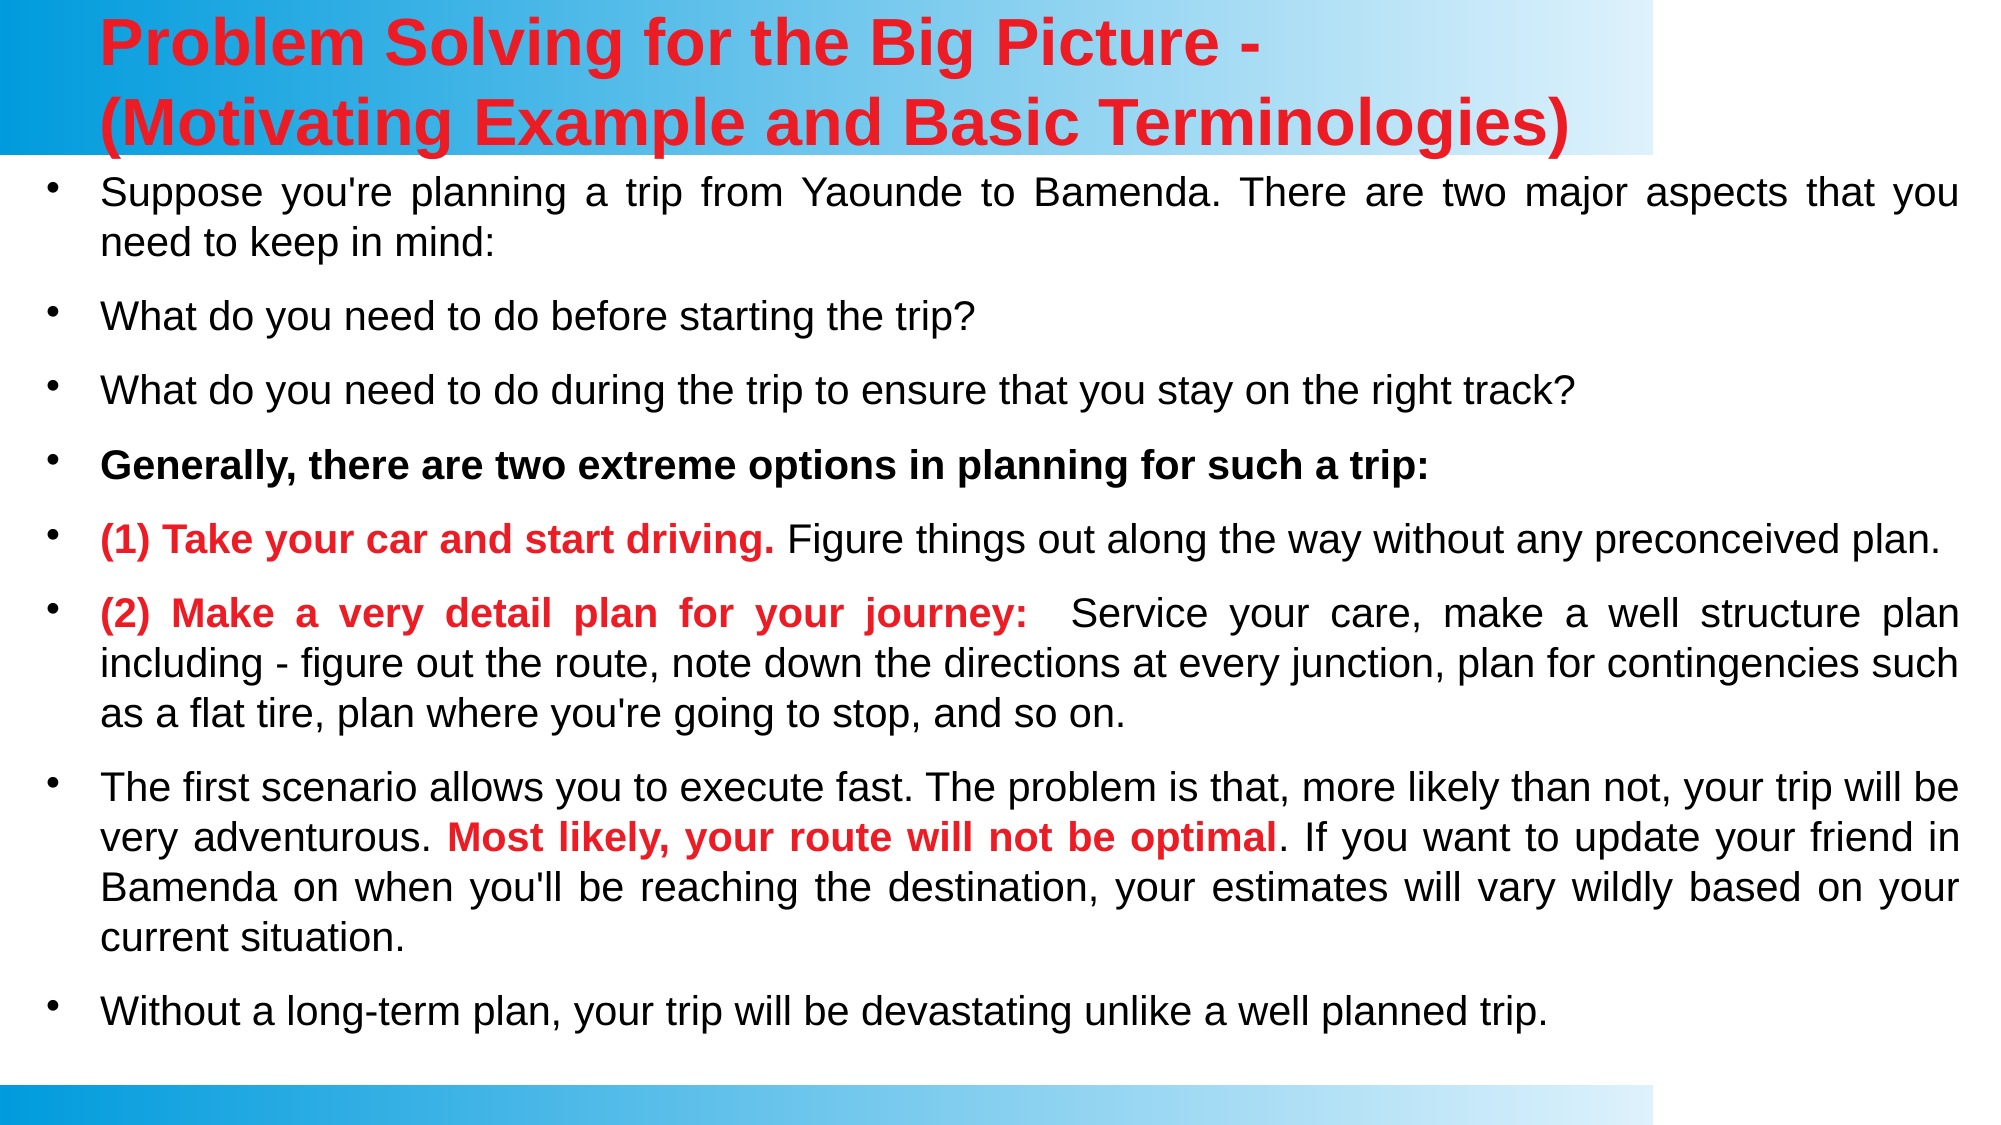

# Problem Solving for the Big Picture - (Motivating Example and Basic Terminologies)
Suppose you're planning a trip from Yaounde to Bamenda. There are two major aspects that you need to keep in mind:
What do you need to do before starting the trip?
What do you need to do during the trip to ensure that you stay on the right track?
Generally, there are two extreme options in planning for such a trip:
(1) Take your car and start driving. Figure things out along the way without any preconceived plan.
(2) Make a very detail plan for your journey: Service your care, make a well structure plan including - figure out the route, note down the directions at every junction, plan for contingencies such as a flat tire, plan where you're going to stop, and so on.
The first scenario allows you to execute fast. The problem is that, more likely than not, your trip will be very adventurous. Most likely, your route will not be optimal. If you want to update your friend in Bamenda on when you'll be reaching the destination, your estimates will vary wildly based on your current situation.
Without a long-term plan, your trip will be devastating unlike a well planned trip.